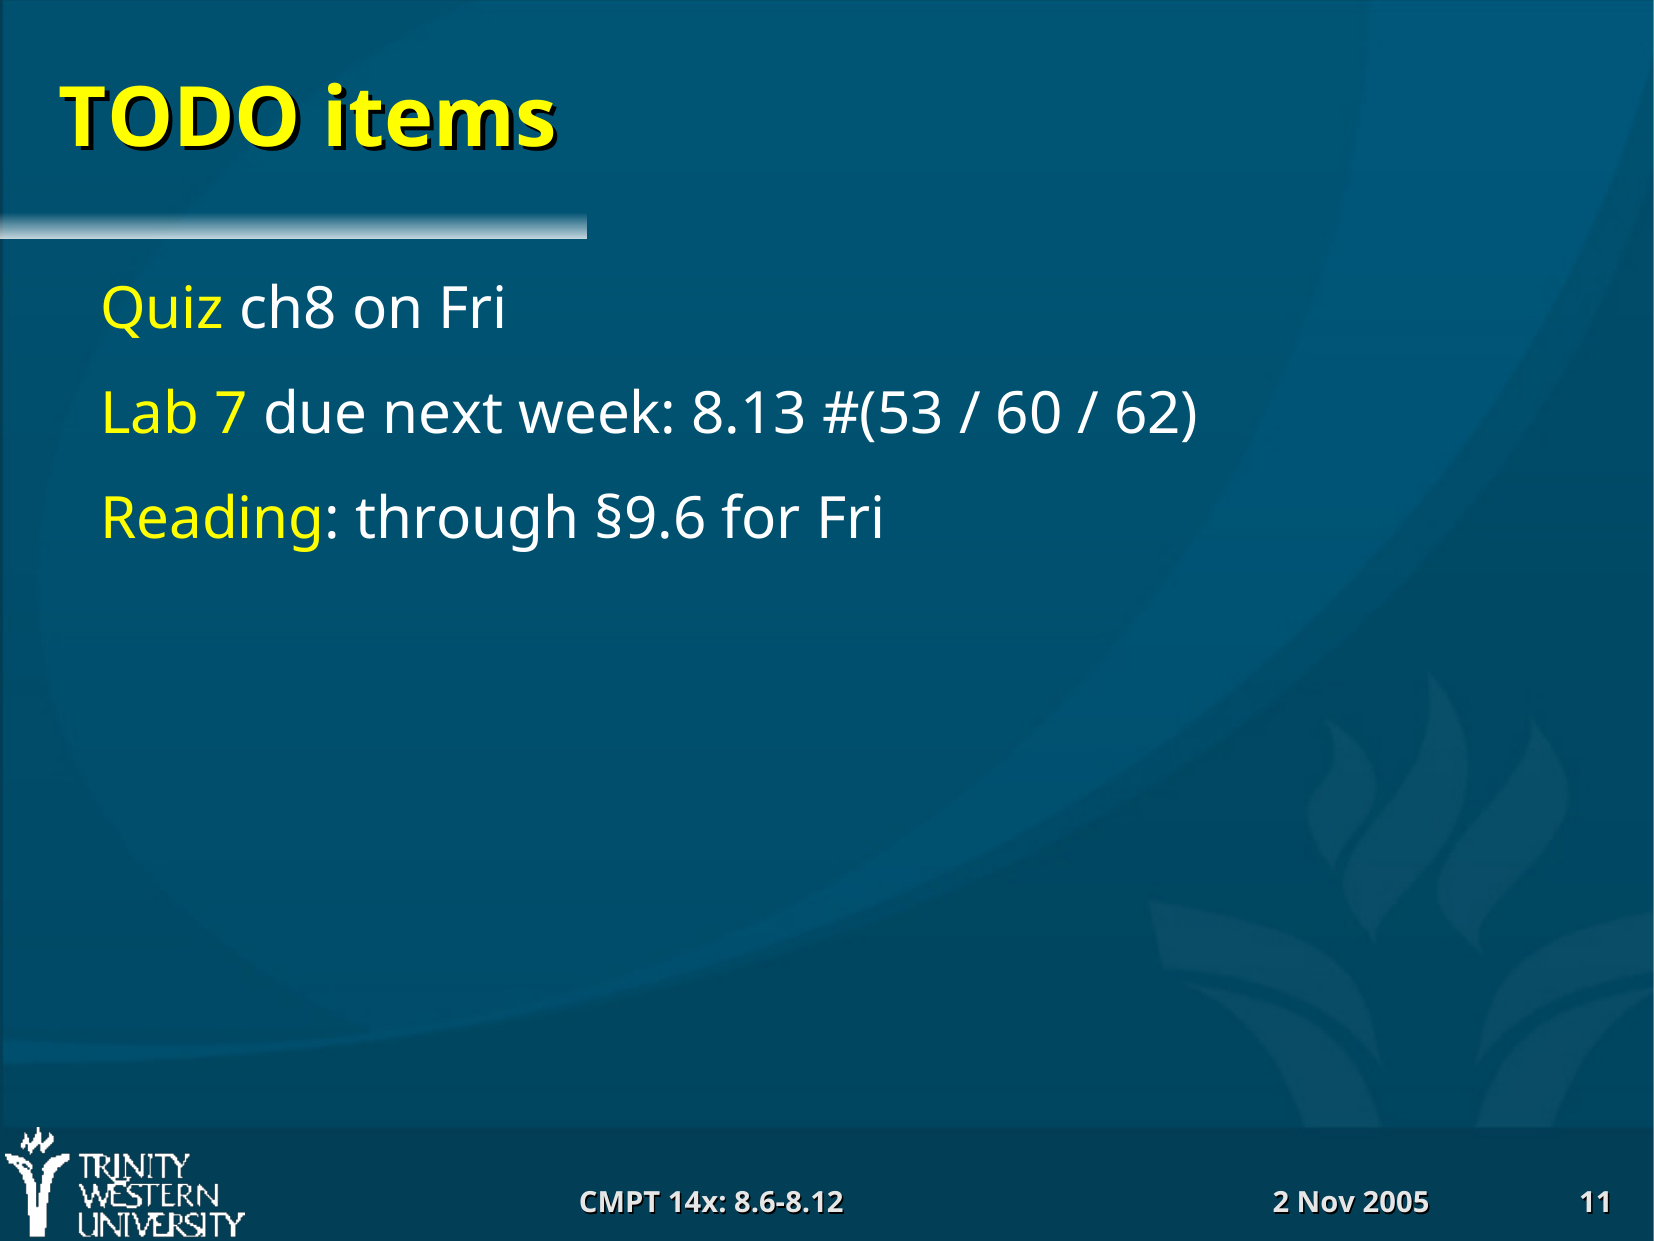

# TODO items
Quiz ch8 on Fri
Lab 7 due next week: 8.13 #(53 / 60 / 62)
Reading: through §9.6 for Fri
CMPT 14x: 8.6-8.12
2 Nov 2005
11